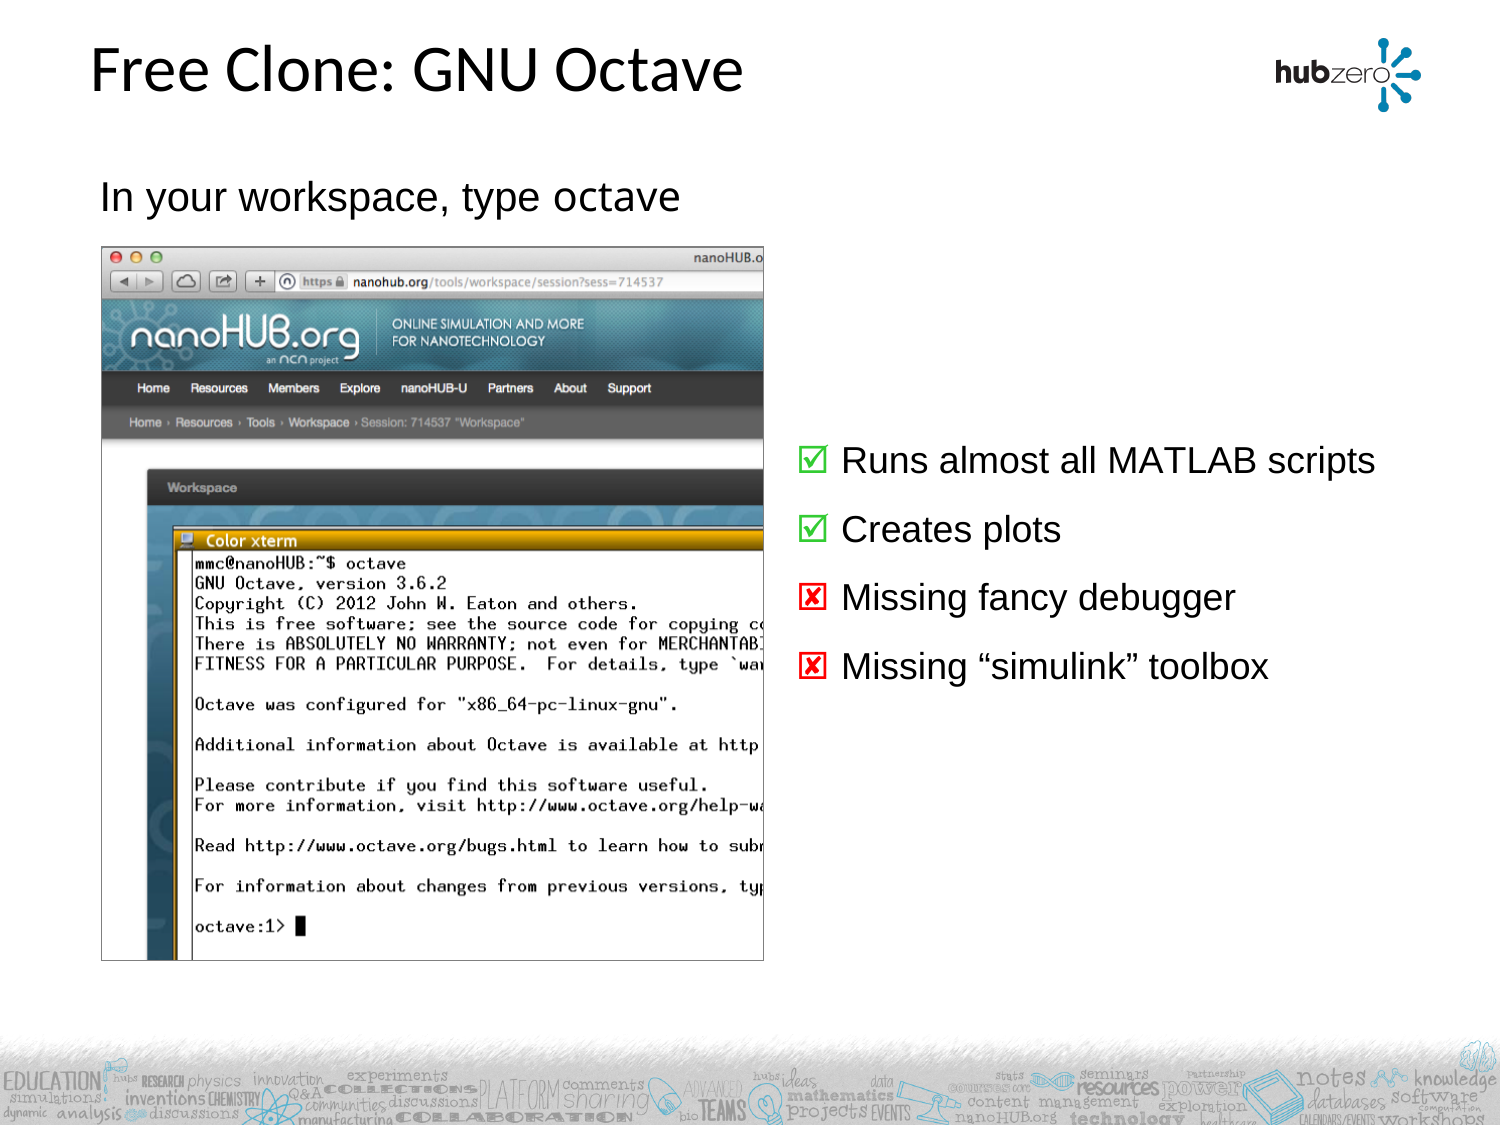

Free Clone: GNU Octave
In your workspace, type octave
 Runs almost all MATLAB scripts
 Creates plots
 Missing fancy debugger
 Missing “simulink” toolbox